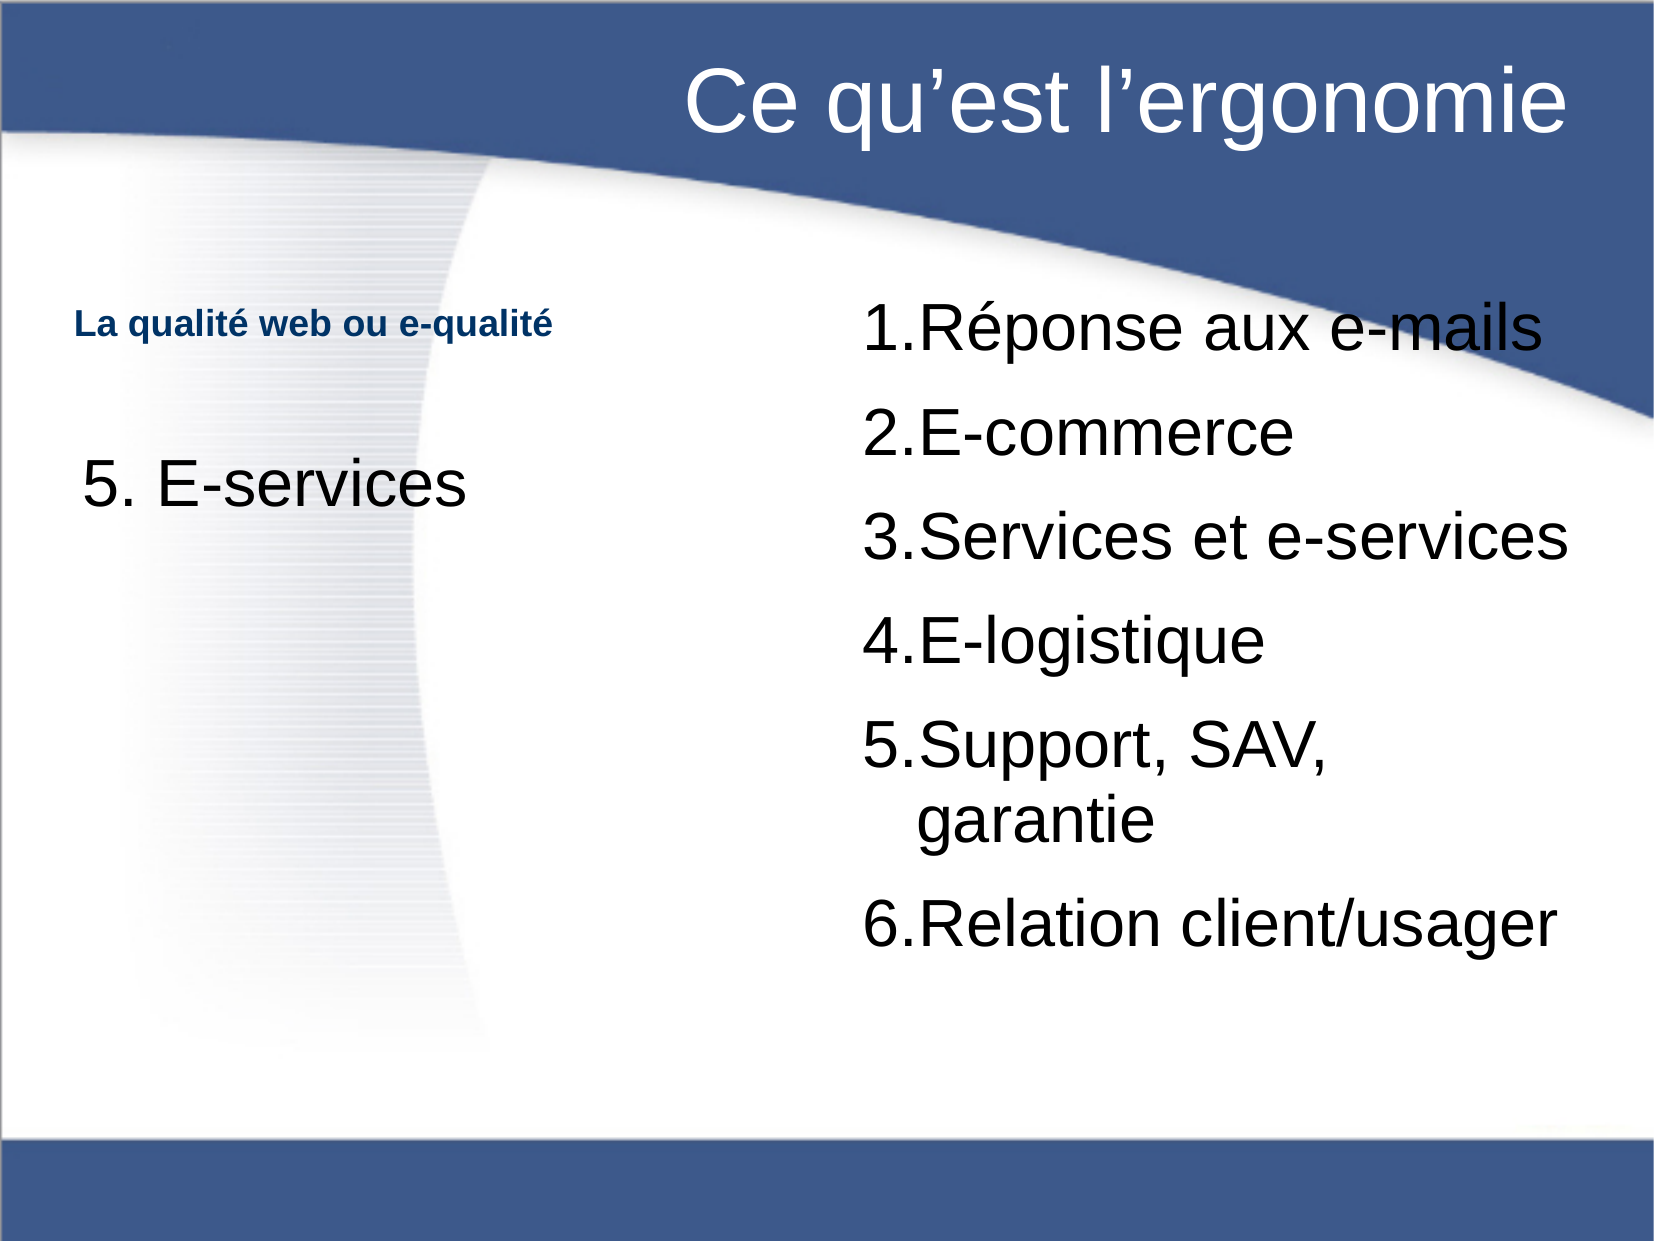

# Ce qu’est l’ergonomie
Réponse aux e-mails
E-commerce
Services et e-services
E-logistique
Support, SAV, garantie
Relation client/usager
La qualité web ou e-qualité
5. E-services